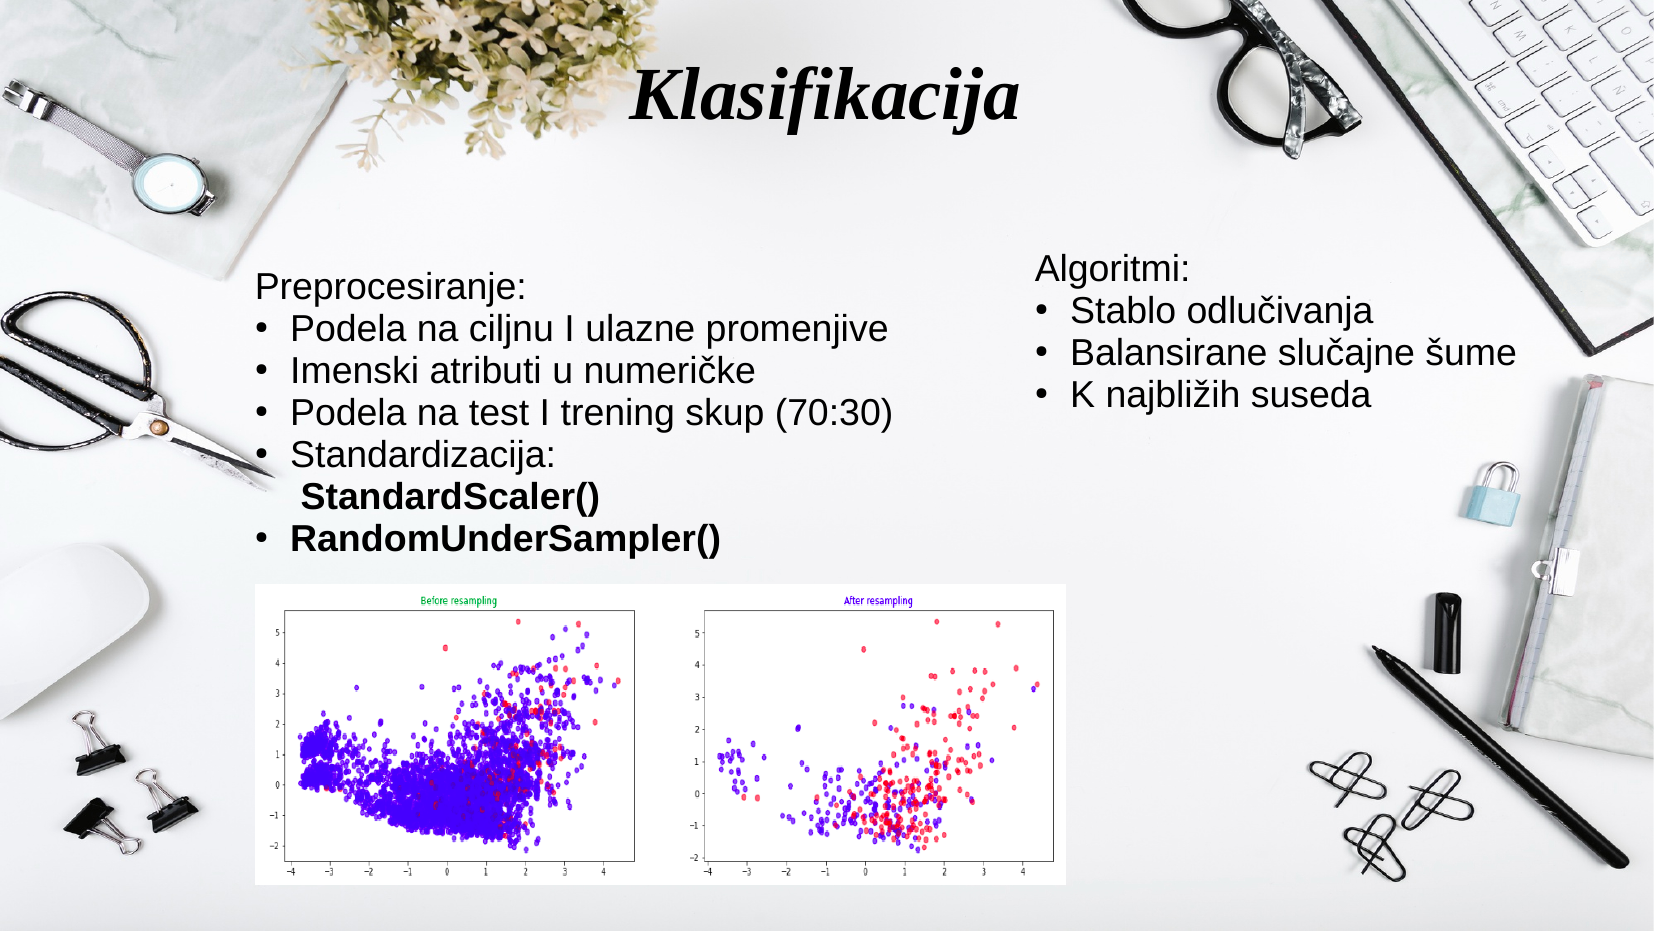

Klasifikacija
Algoritmi:
Stablo odlučivanja
Balansirane slučajne šume
K najbližih suseda
Preprocesiranje:
Podela na ciljnu I ulazne promenjive
Imenski atributi u numeričke
Podela na test I trening skup (70:30)
Standardizacija:
 StandardScaler()
RandomUnderSampler()